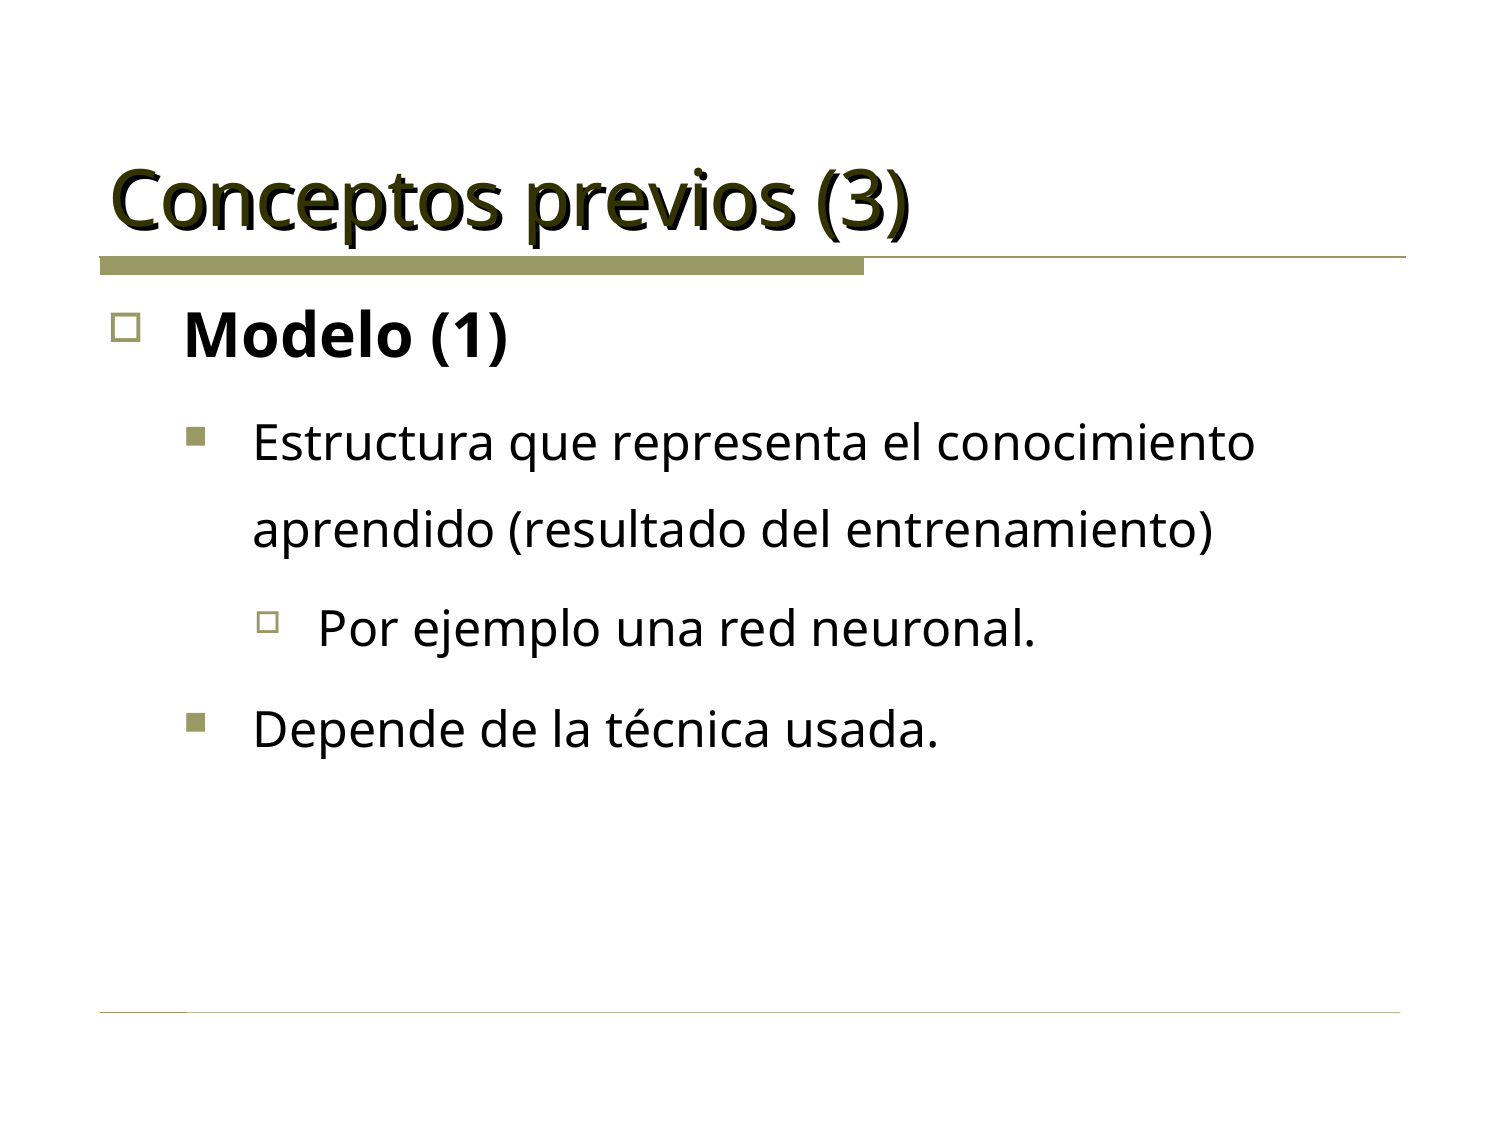

# Conceptos previos (3)
Modelo (1)
Estructura que representa el conocimiento aprendido (resultado del entrenamiento)
Por ejemplo una red neuronal.
Depende de la técnica usada.